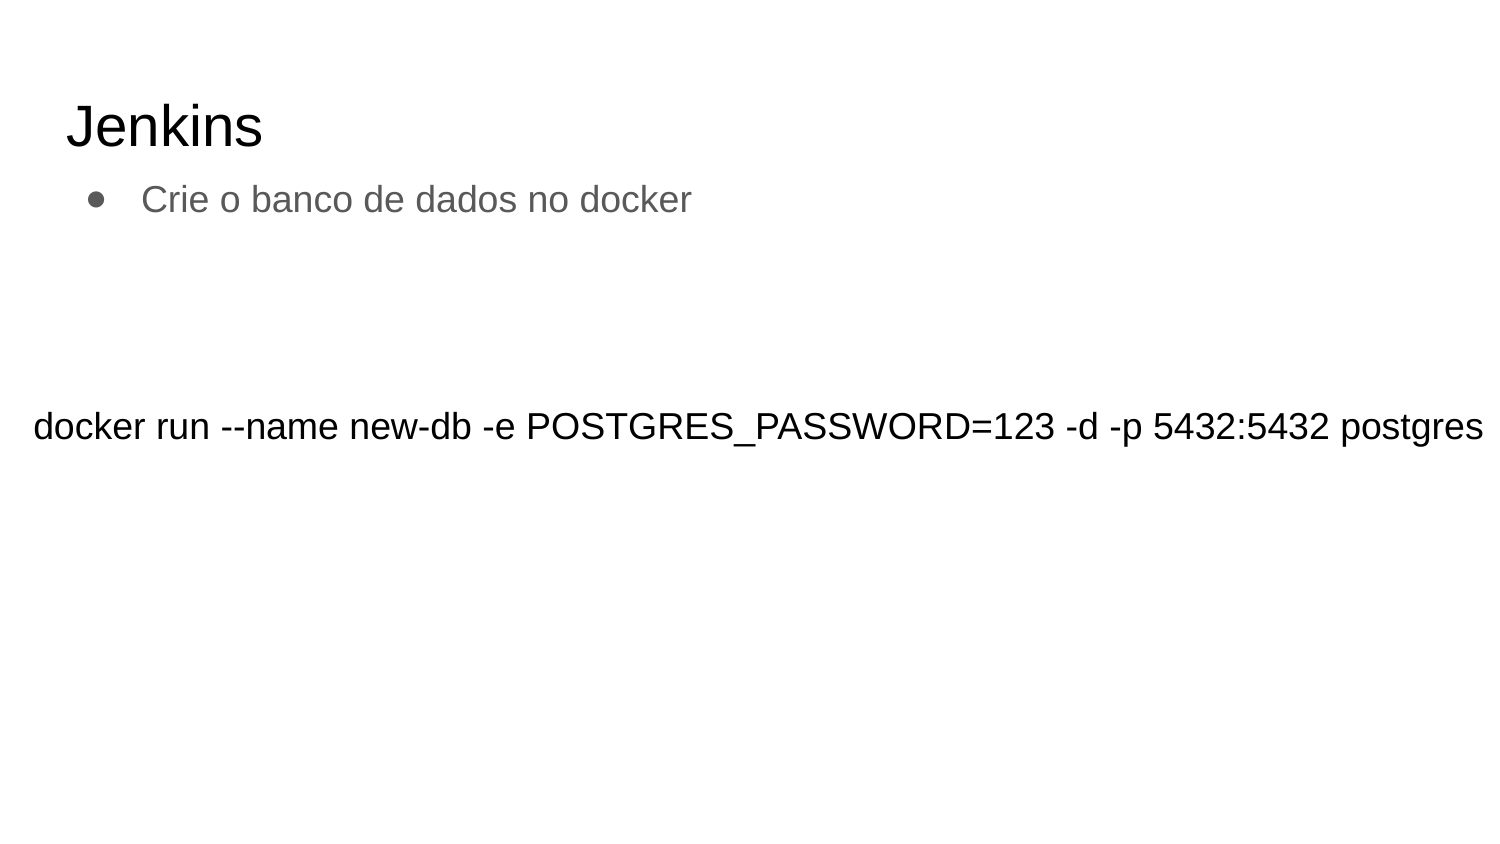

# Jenkins
Crie o banco de dados no docker
docker run --name new-db -e POSTGRES_PASSWORD=123 -d -p 5432:5432 postgres